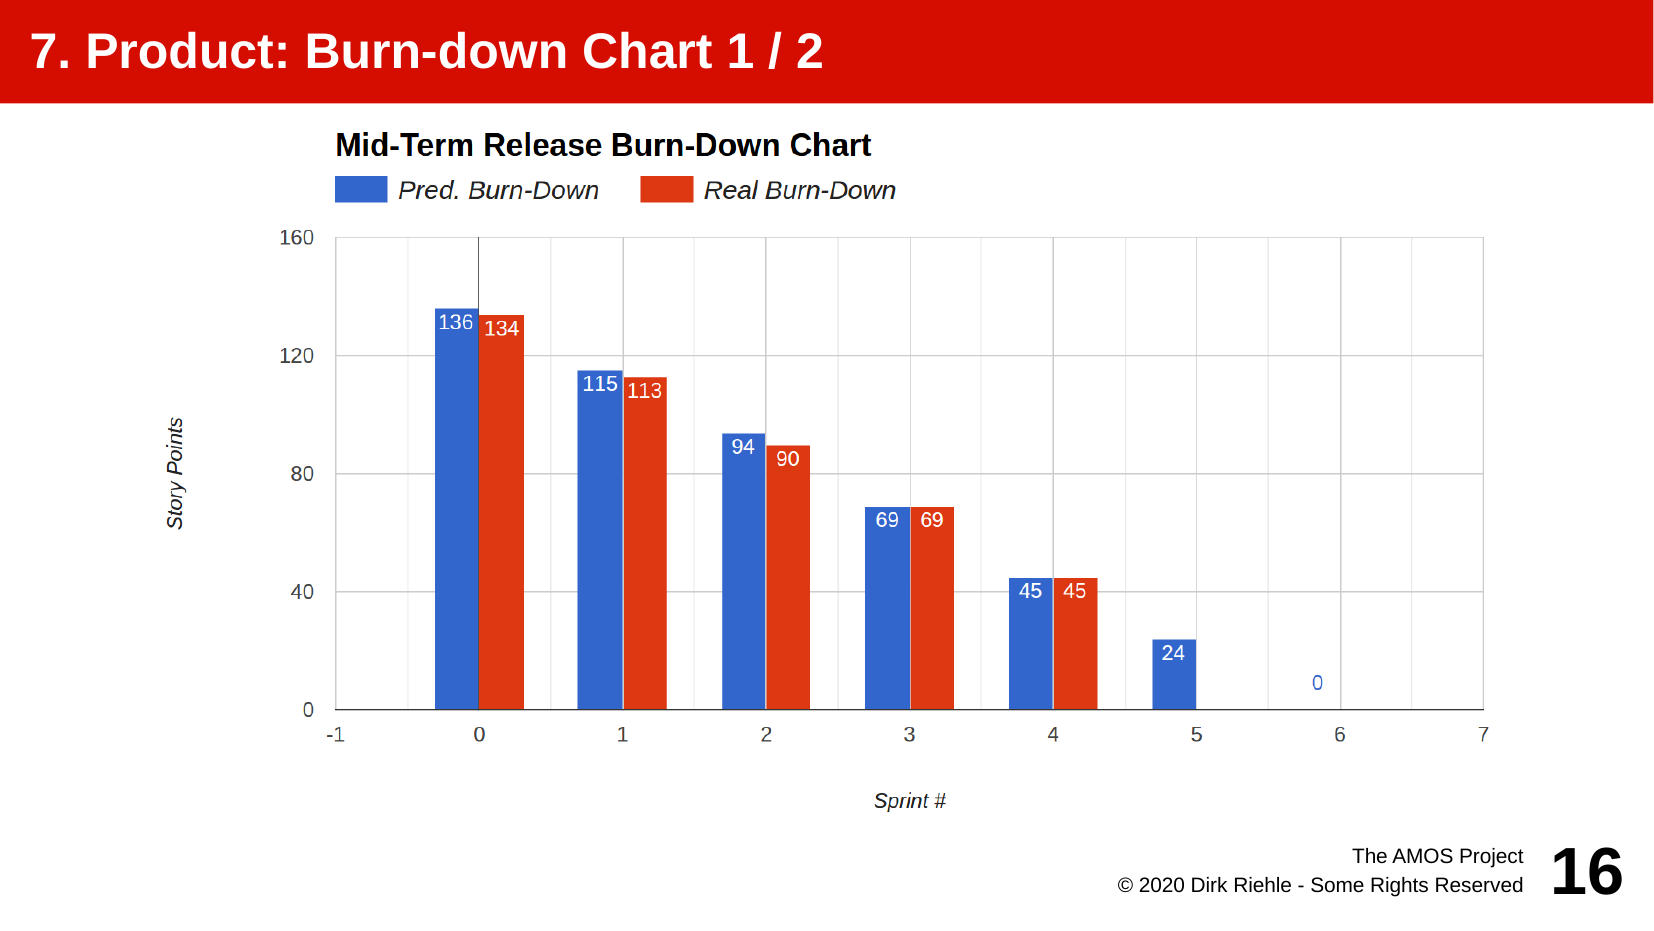

# 7. Product: Burn-down Chart 1 / 2
The AMOS Project
16
© 2020 Dirk Riehle - Some Rights Reserved